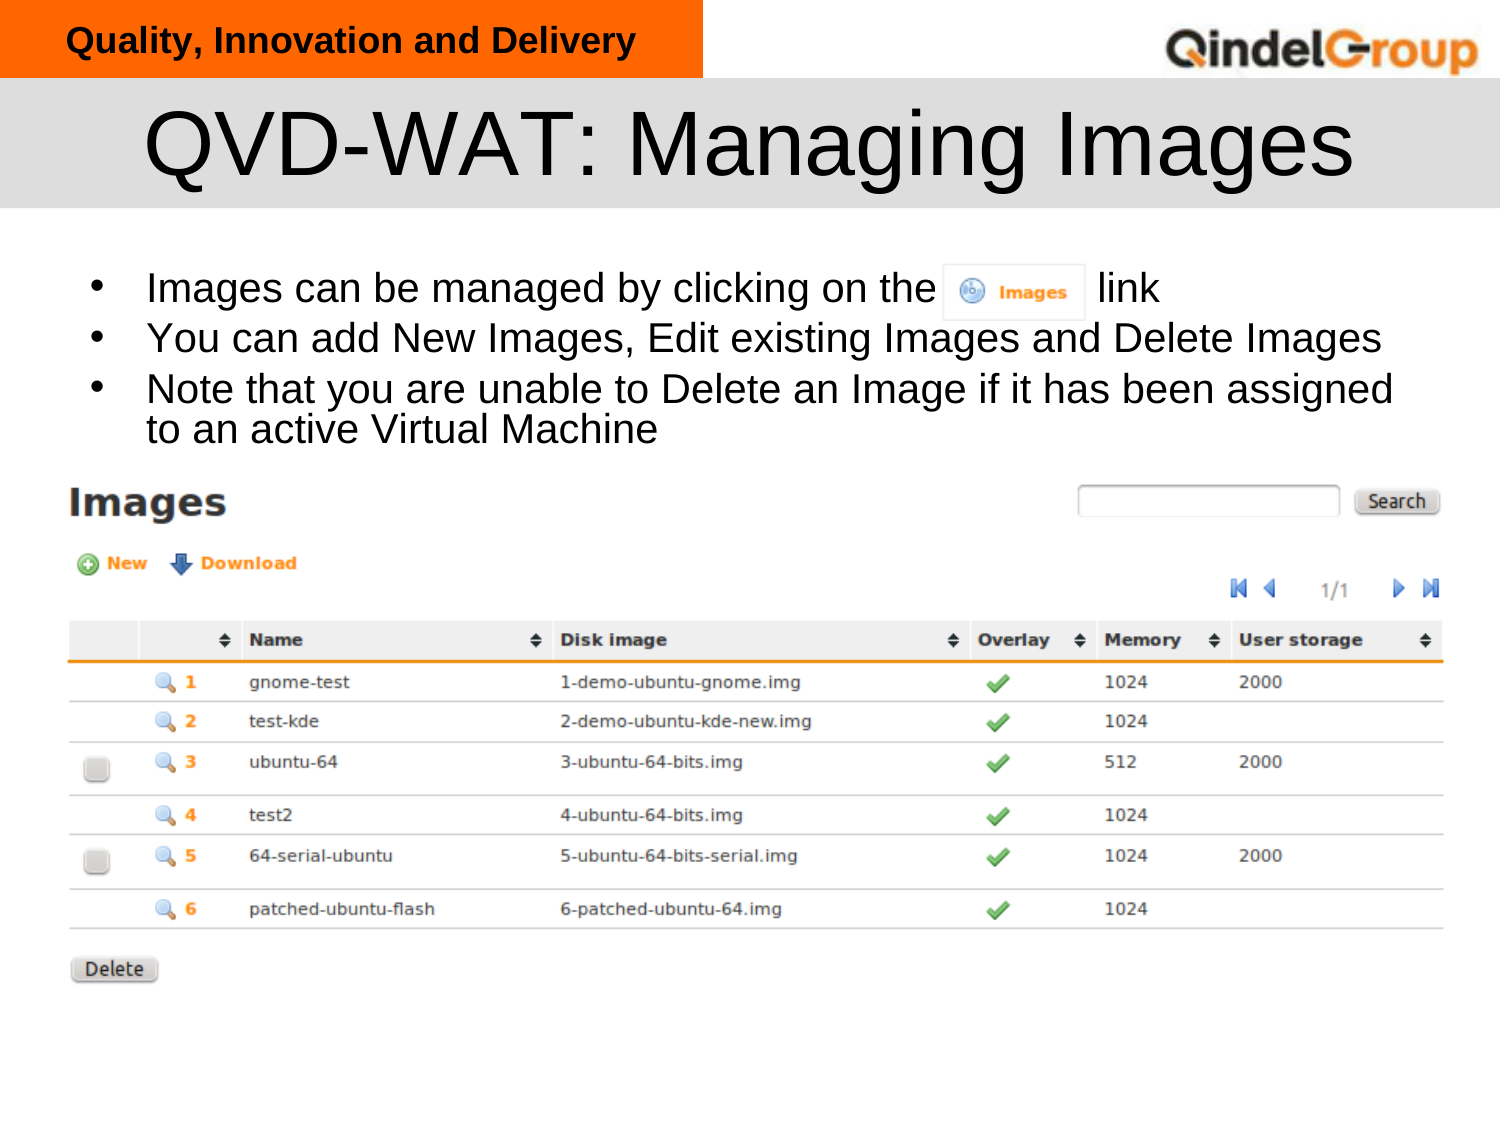

# QVD-WAT: Managing Images
Images can be managed by clicking on the Images link
You can add New Images, Edit existing Images and Delete Images
Note that you are unable to Delete an Image if it has been assigned to an active Virtual Machine